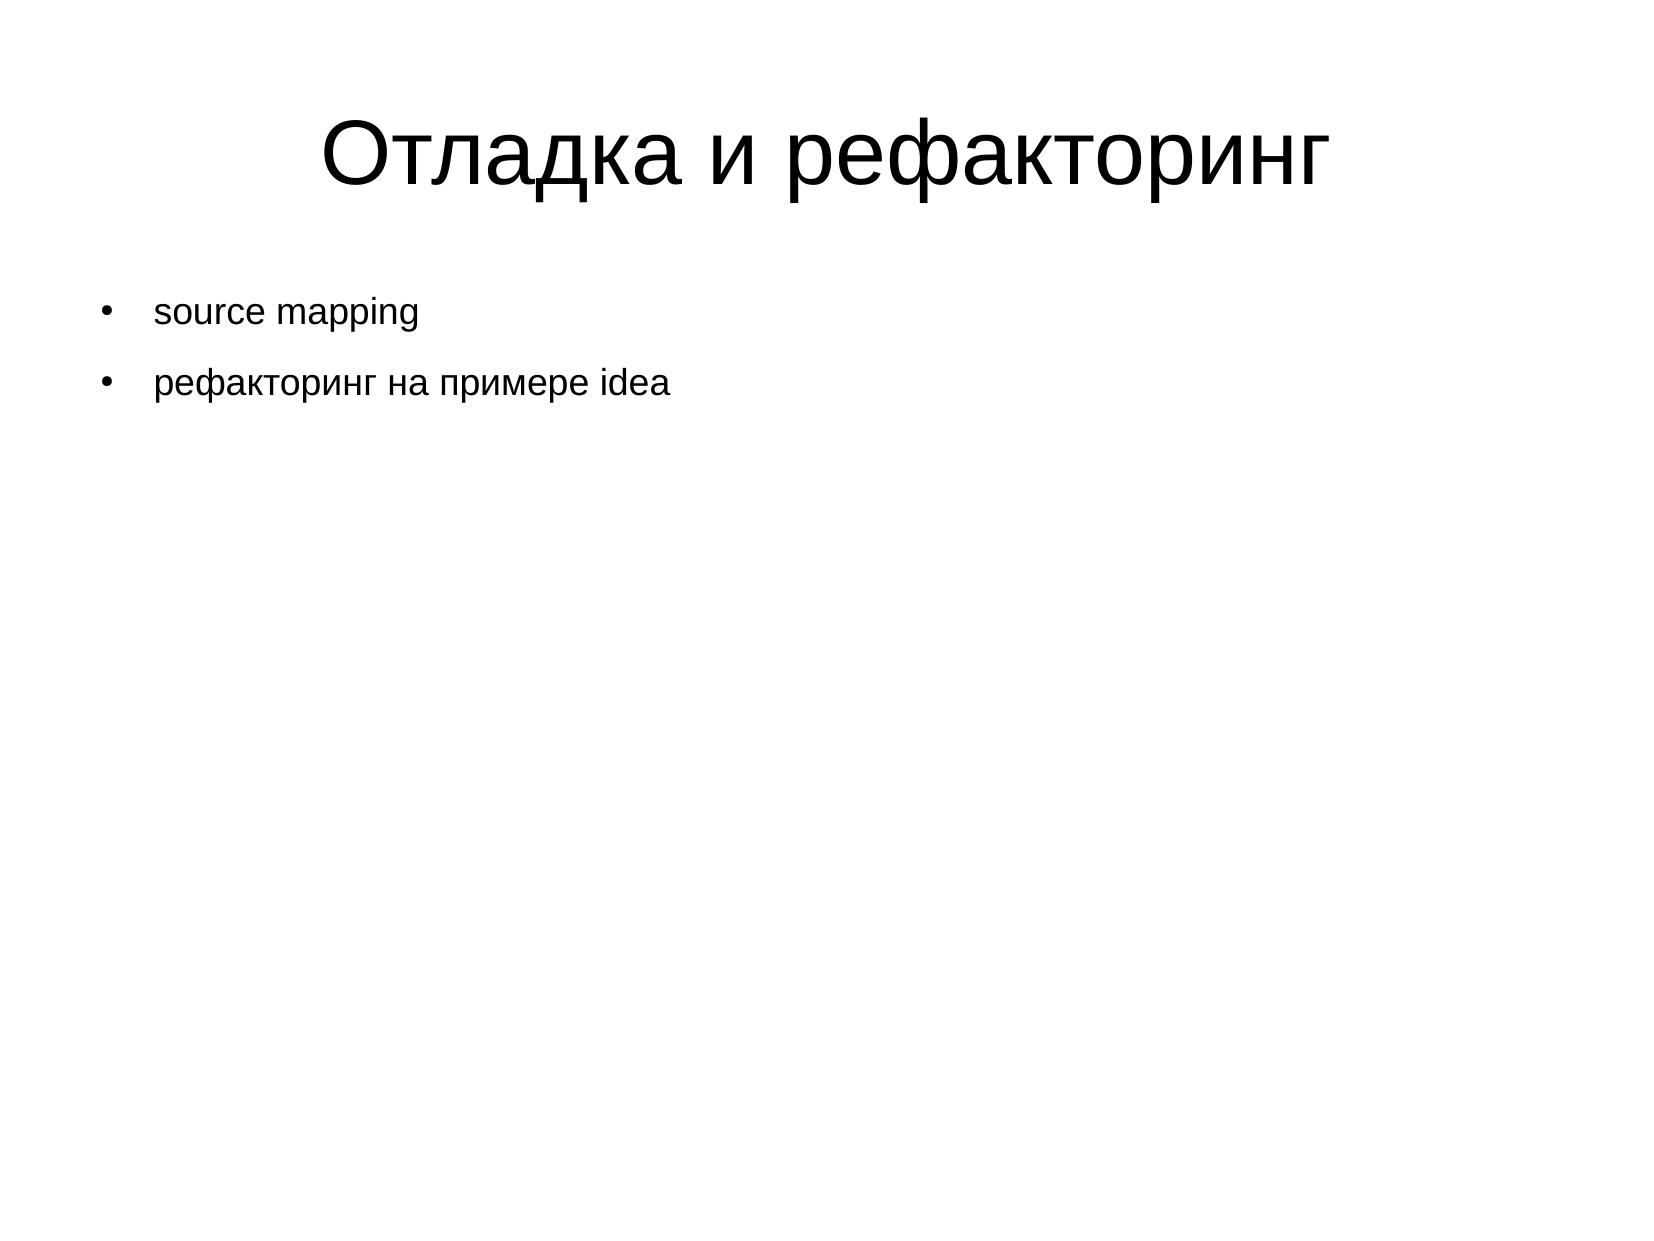

# Отладка и рефакторинг
source mapping
рефакторинг на примере idea